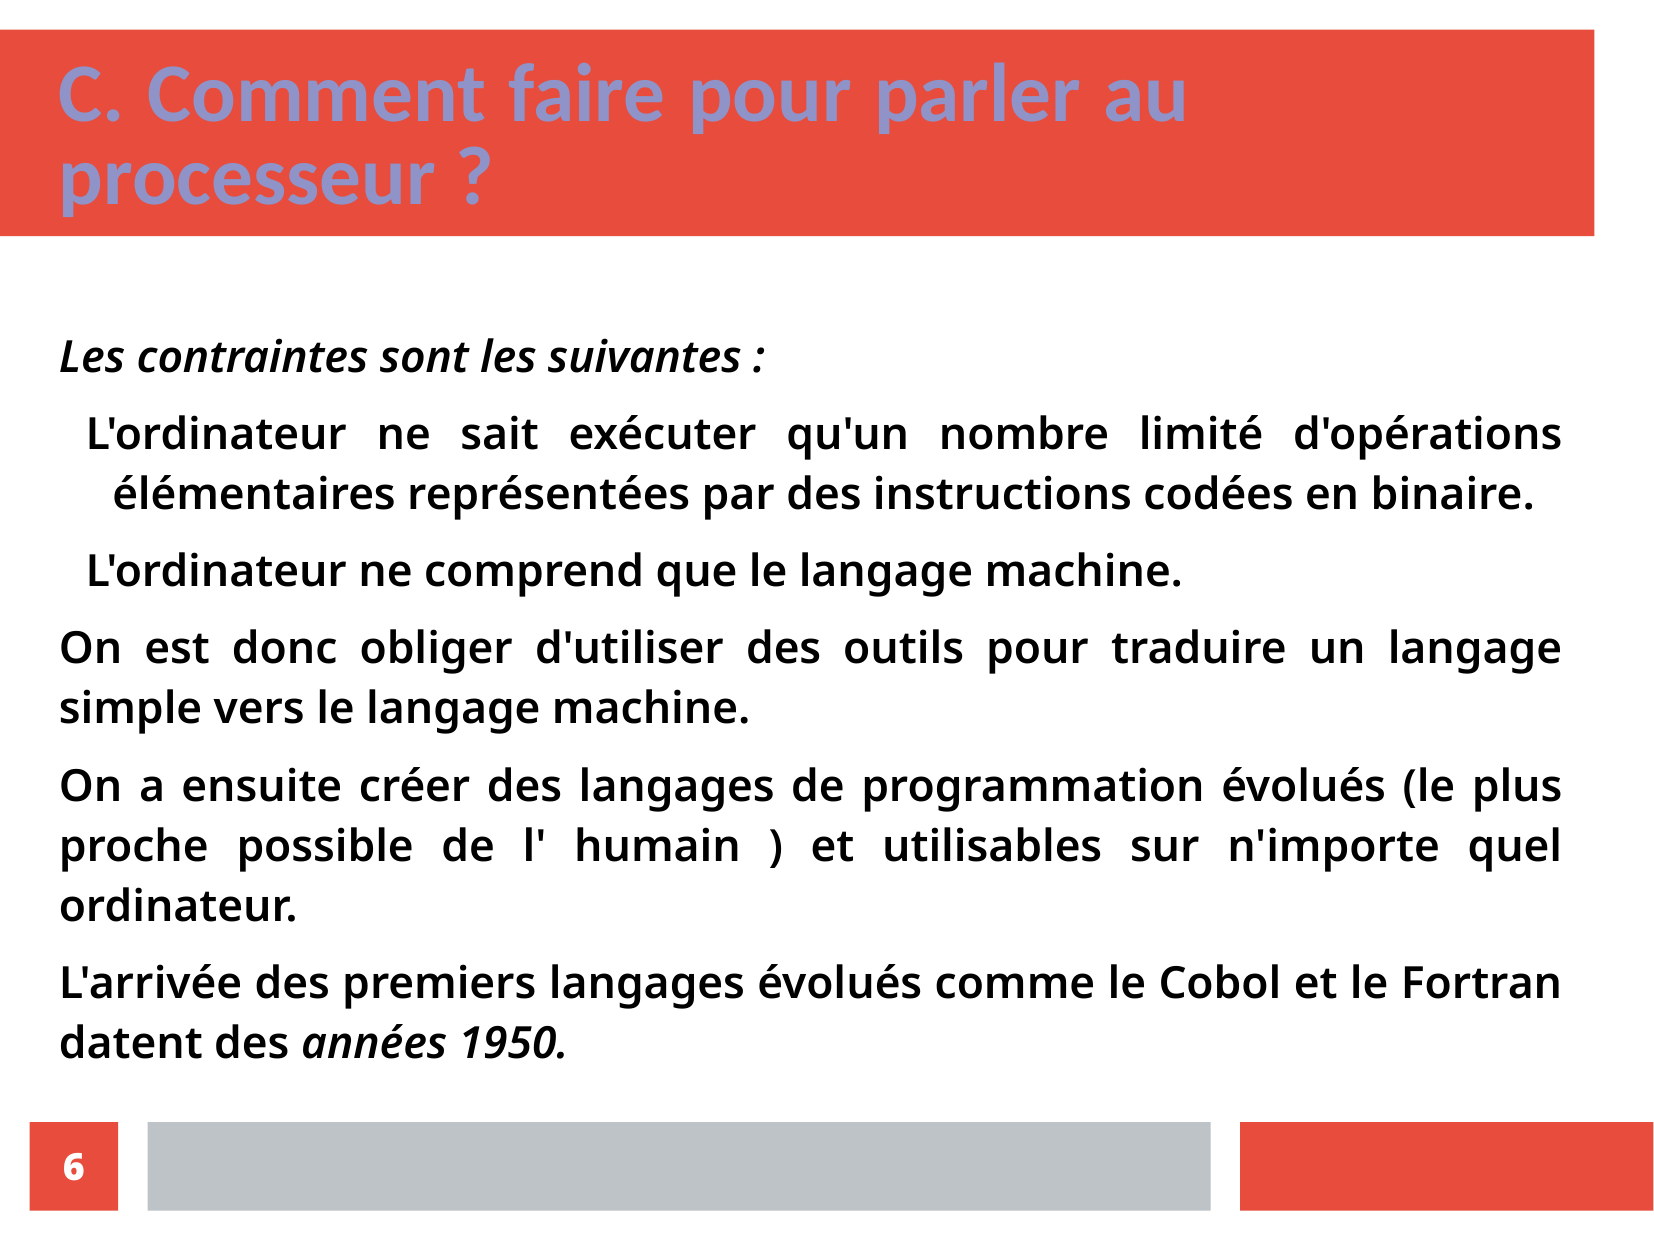

# C. Comment faire pour parler au processeur ?
Les contraintes sont les suivantes :
L'ordinateur ne sait exécuter qu'un nombre limité d'opérations élémentaires représentées par des instructions codées en binaire.
L'ordinateur ne comprend que le langage machine.
On est donc obliger d'utiliser des outils pour traduire un langage simple vers le langage machine.
On a ensuite créer des langages de programmation évolués (le plus proche possible de l' humain ) et utilisables sur n'importe quel ordinateur.
L'arrivée des premiers langages évolués comme le Cobol et le Fortran datent des années 1950.
6